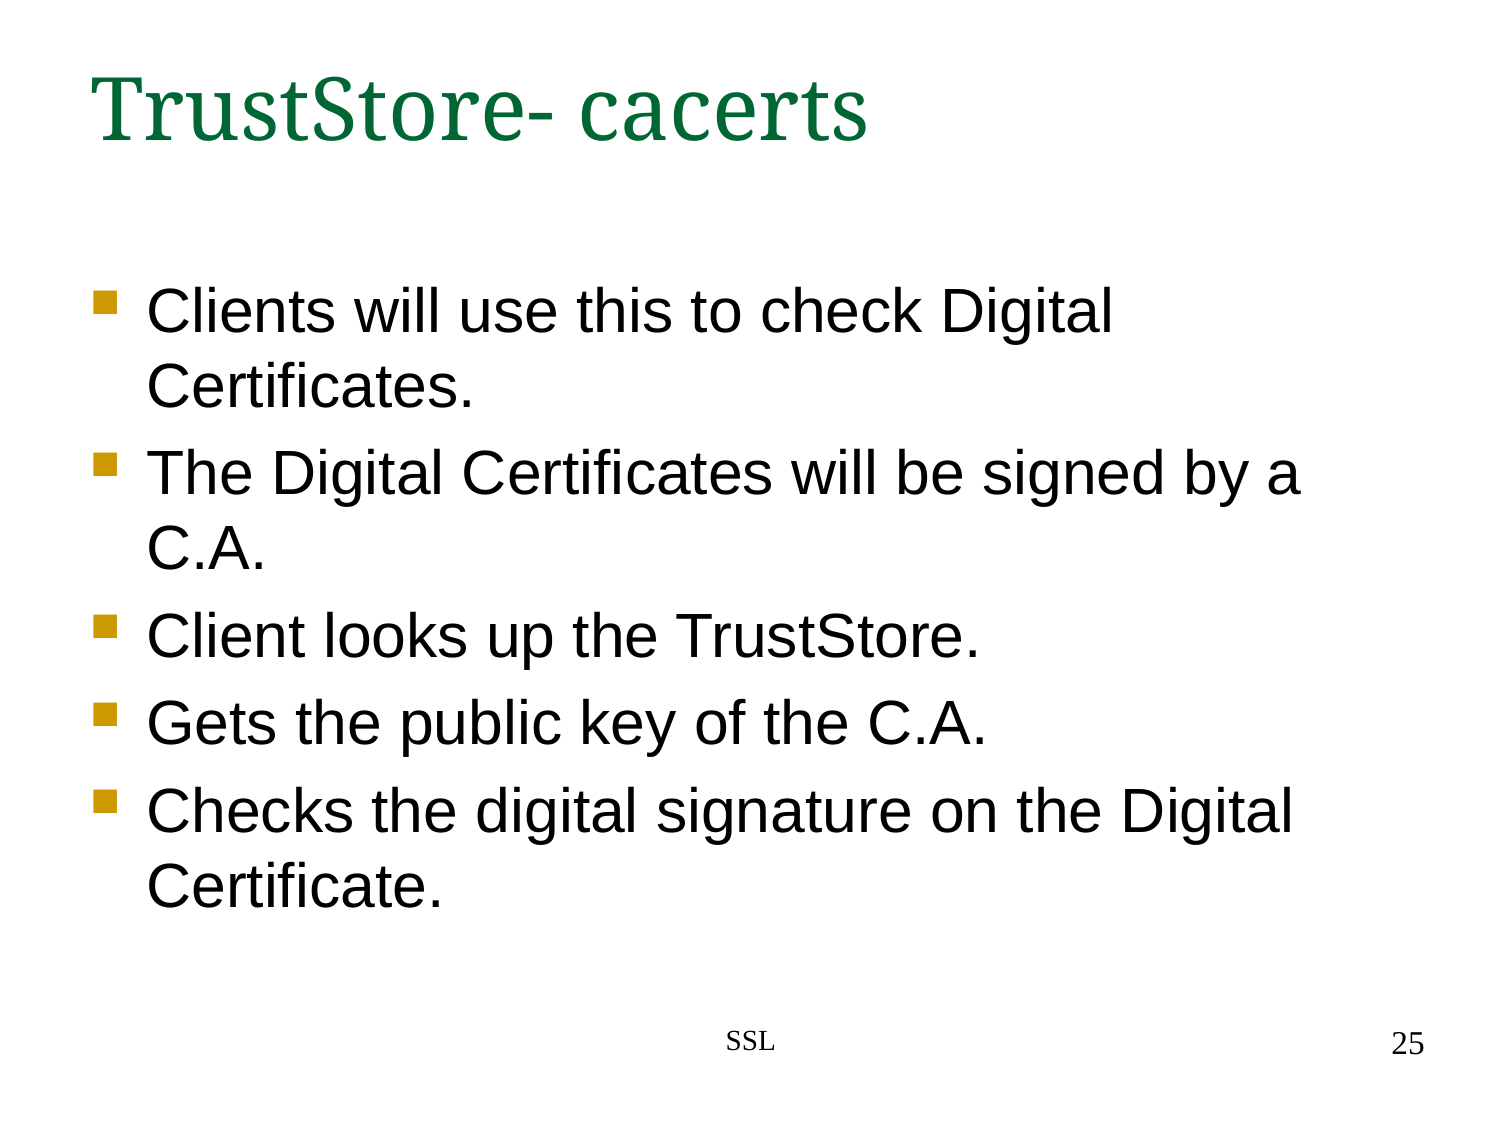

# TrustStore- cacerts
Clients will use this to check Digital Certificates.
The Digital Certificates will be signed by a C.A.
Client looks up the TrustStore.
Gets the public key of the C.A.
Checks the digital signature on the Digital Certificate.
SSL
25